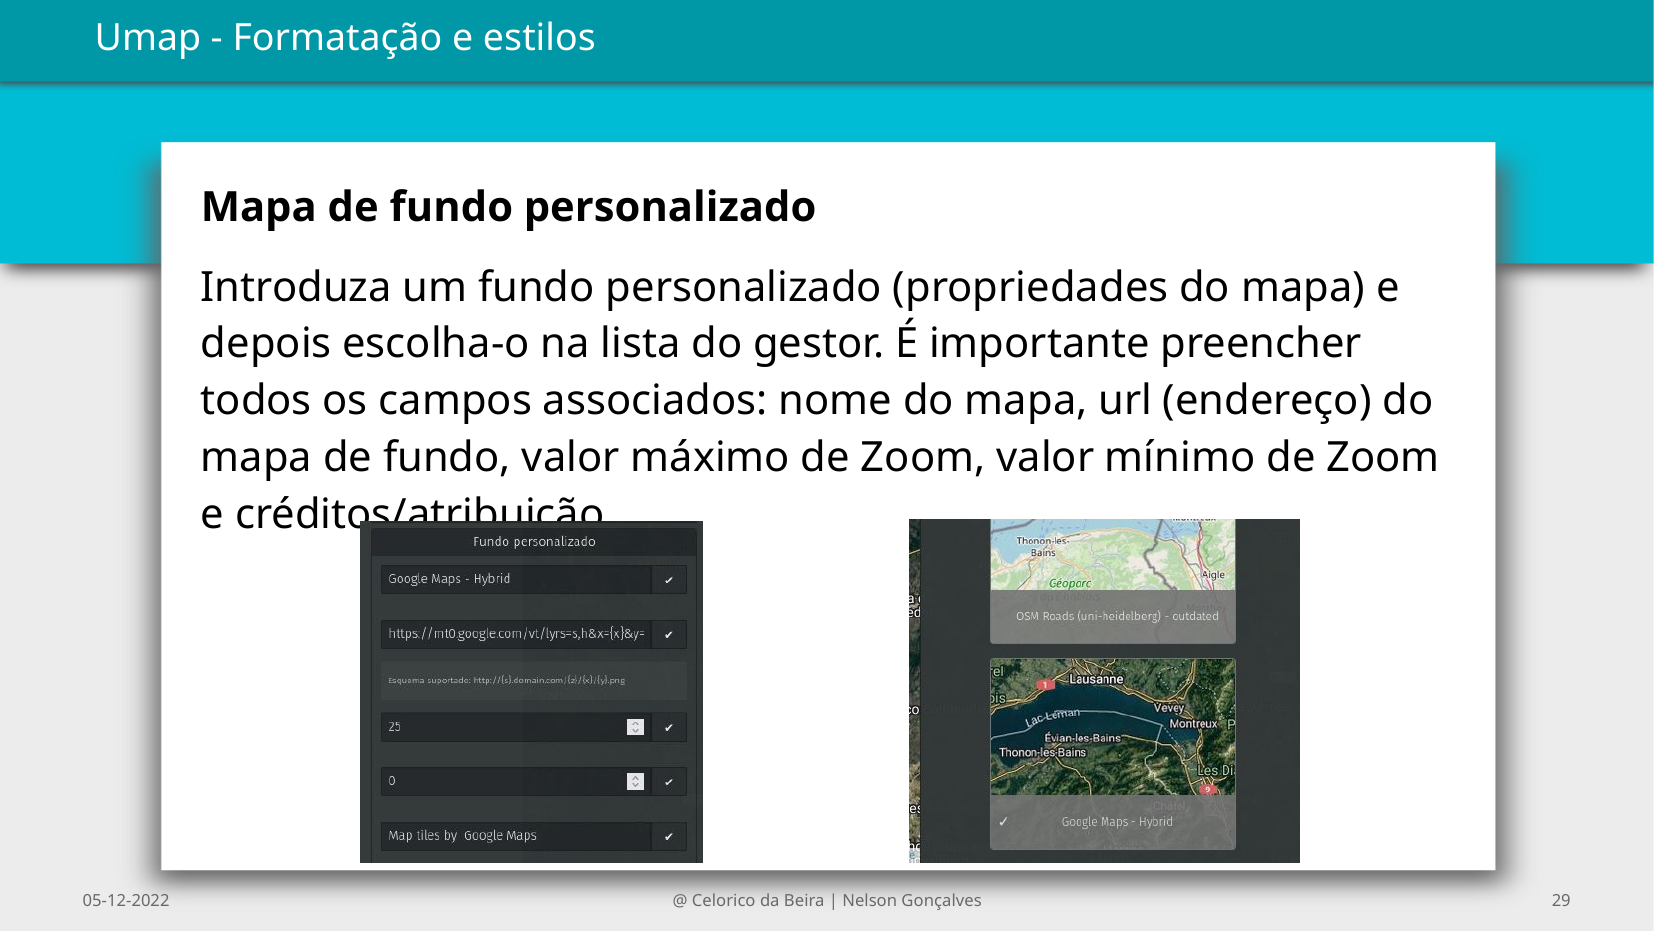

# Umap - Formatação e estilos
Mapa de fundo personalizado
Introduza um fundo personalizado (propriedades do mapa) e depois escolha-o na lista do gestor. É importante preencher todos os campos associados: nome do mapa, url (endereço) do mapa de fundo, valor máximo de Zoom, valor mínimo de Zoom e créditos/atribuição.
05-12-2022
@ Celorico da Beira | Nelson Gonçalves
29